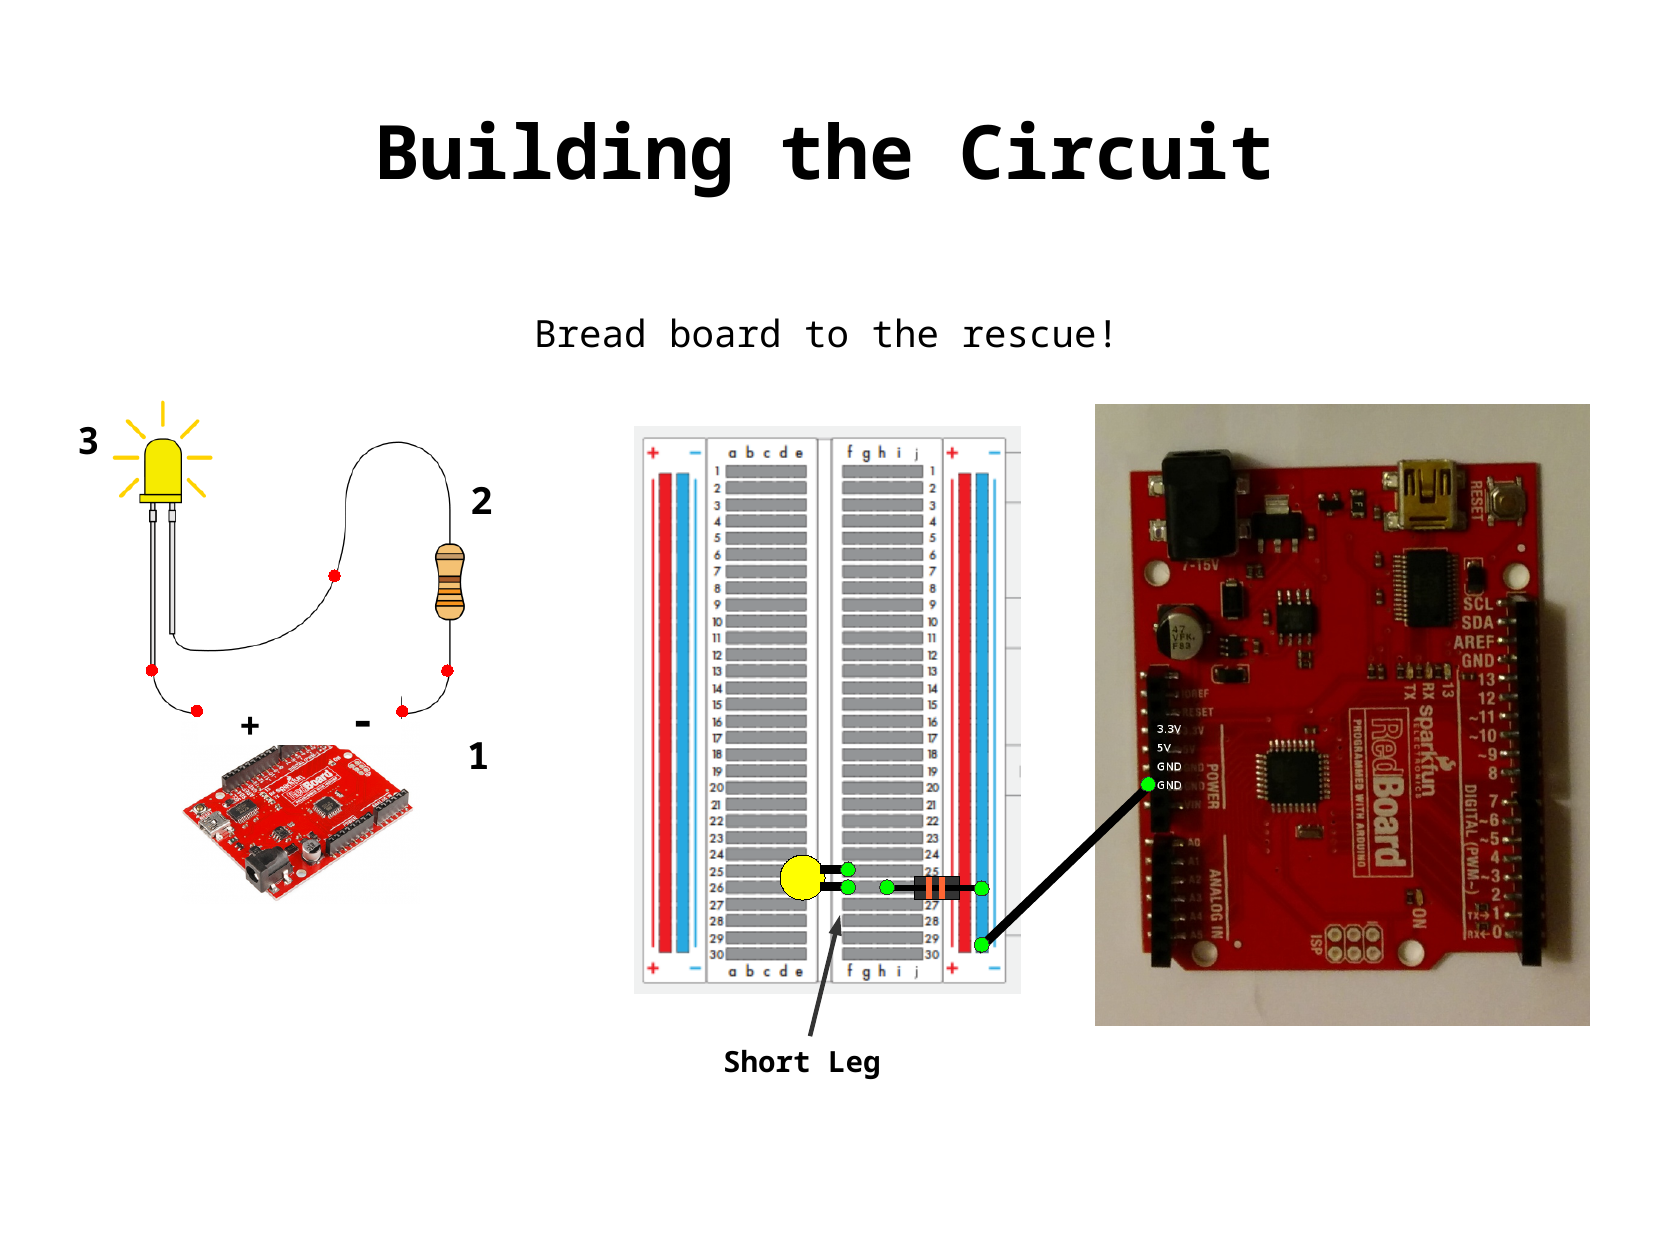

Building the Circuit
Bread board to the rescue!
3
2
-
-
+
+
1
Short Leg